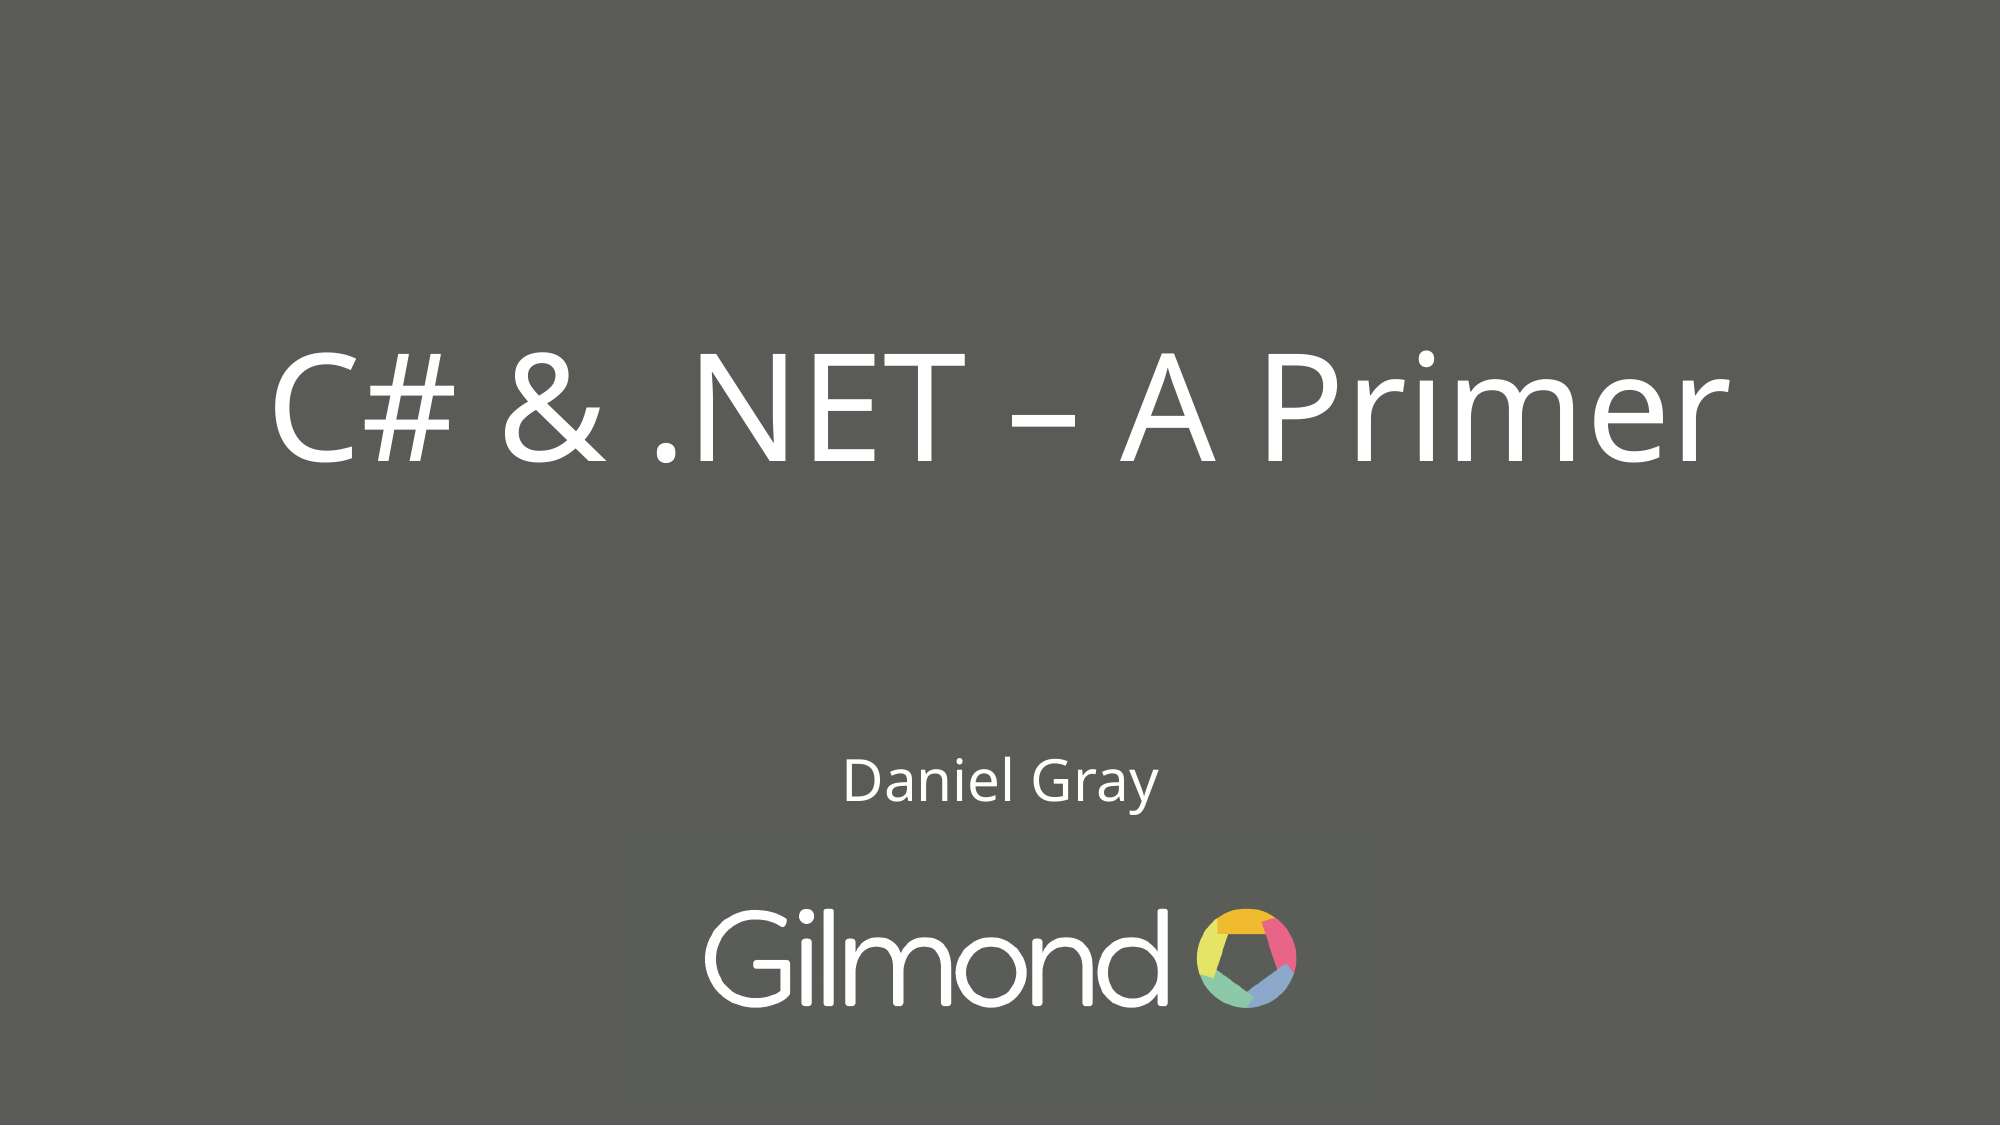

# C# & .NET – A Primer
Daniel Gray